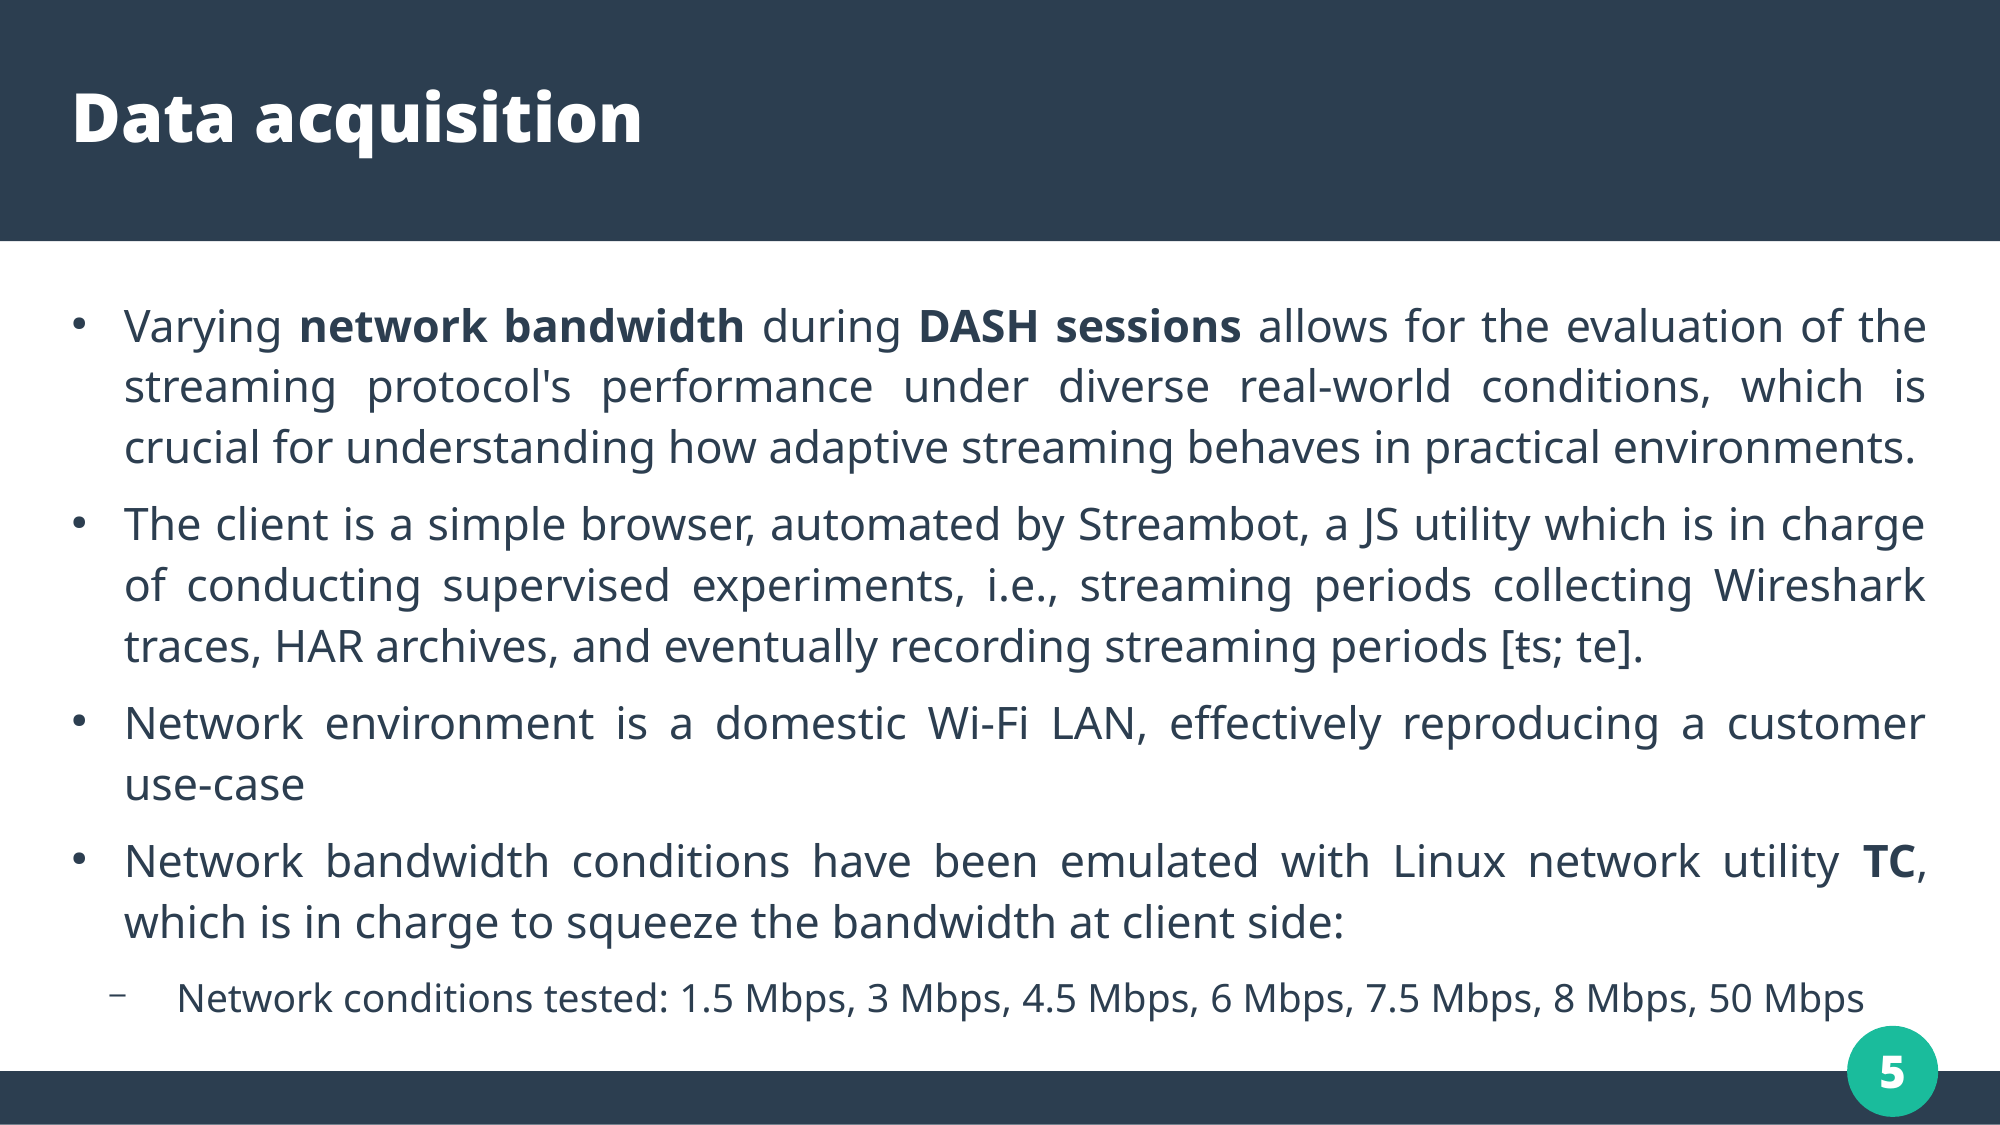

# Data acquisition
Varying network bandwidth during DASH sessions allows for the evaluation of the streaming protocol's performance under diverse real-world conditions, which is crucial for understanding how adaptive streaming behaves in practical environments.
The client is a simple browser, automated by Streambot, a JS utility which is in charge of conducting supervised experiments, i.e., streaming periods collecting Wireshark traces, HAR archives, and eventually recording streaming periods [ŧs; te].
Network environment is a domestic Wi-Fi LAN, effectively reproducing a customer use-case
Network bandwidth conditions have been emulated with Linux network utility TC, which is in charge to squeeze the bandwidth at client side:
Network conditions tested: 1.5 Mbps, 3 Mbps, 4.5 Mbps, 6 Mbps, 7.5 Mbps, 8 Mbps, 50 Mbps